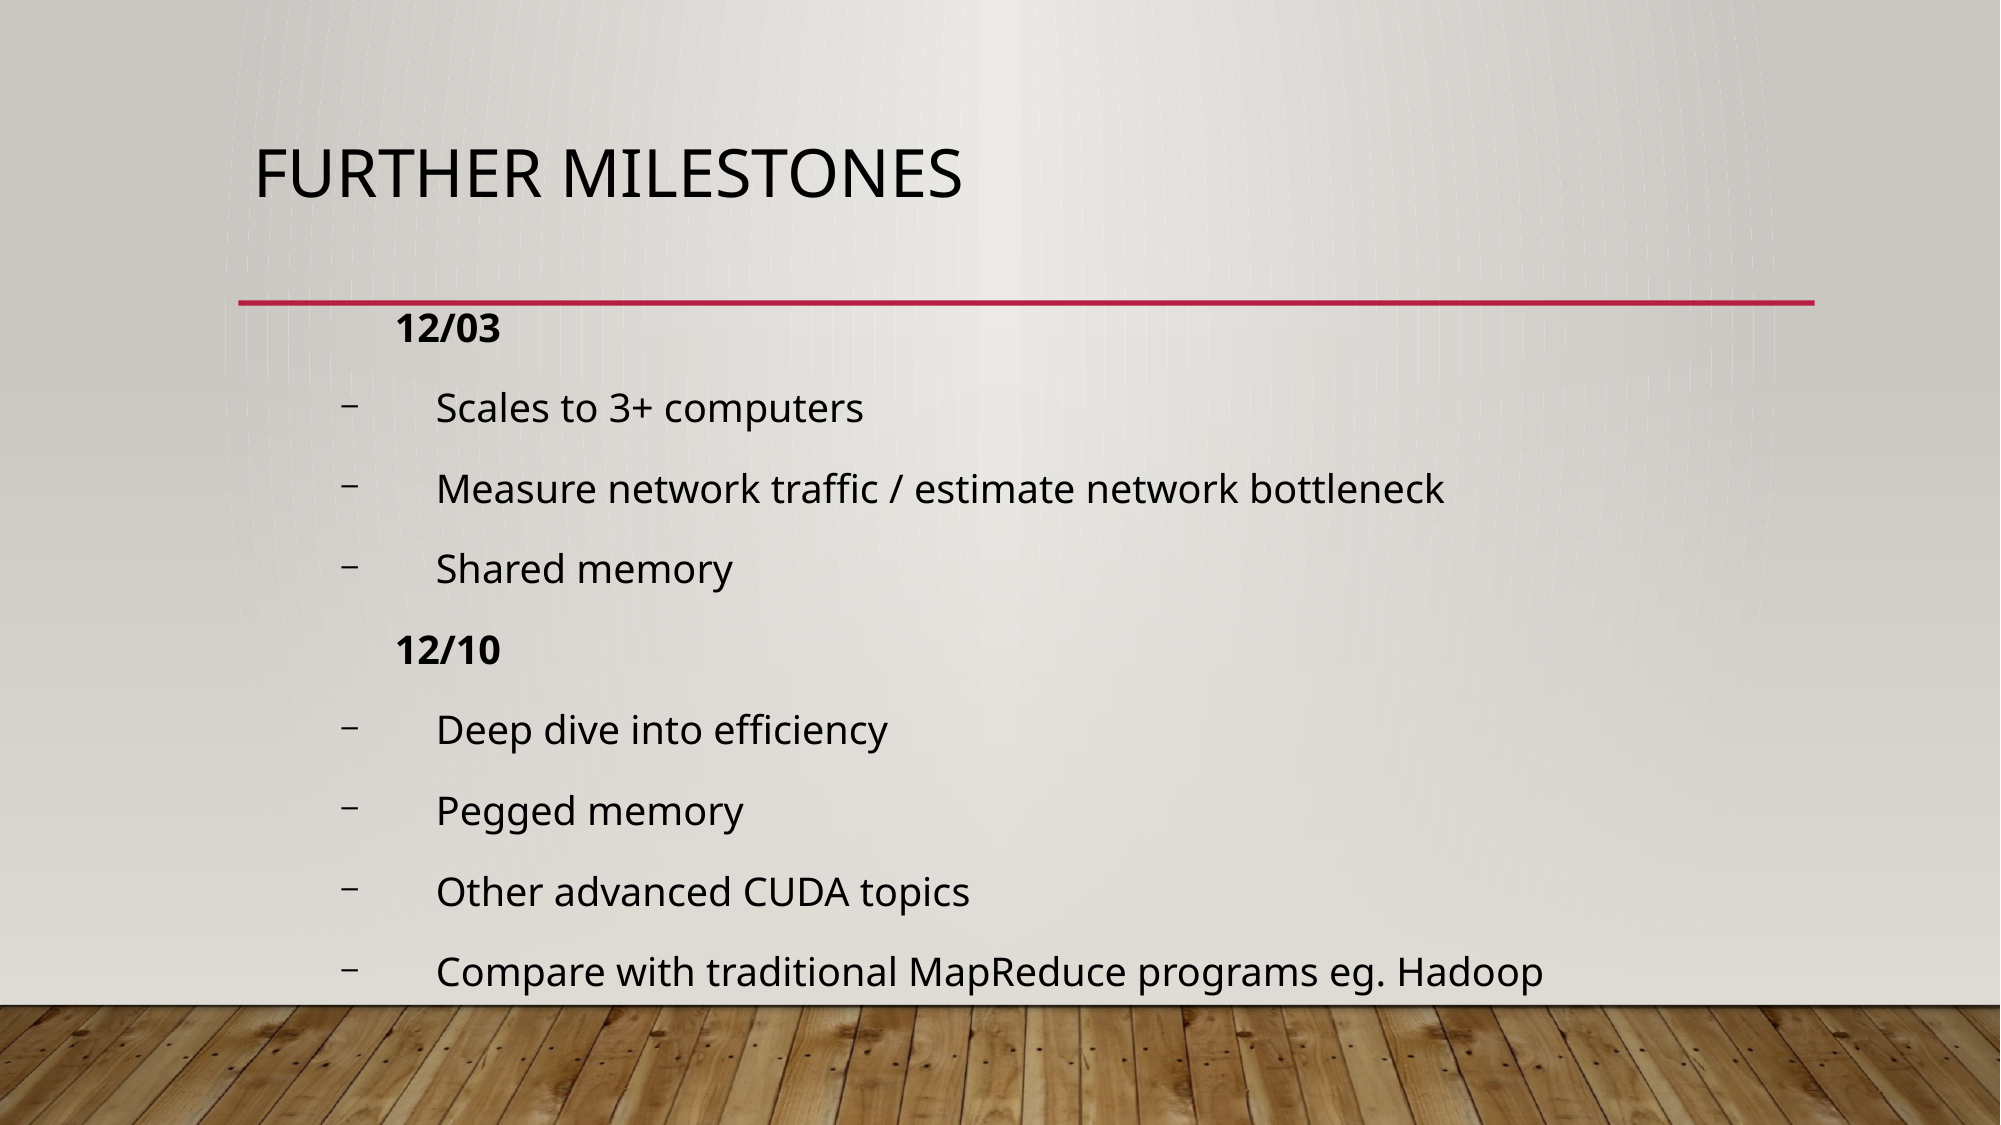

# Further Milestones
12/03
 Scales to 3+ computers
 Measure network traffic / estimate network bottleneck
 Shared memory
12/10
 Deep dive into efficiency
 Pegged memory
 Other advanced CUDA topics
 Compare with traditional MapReduce programs eg. Hadoop